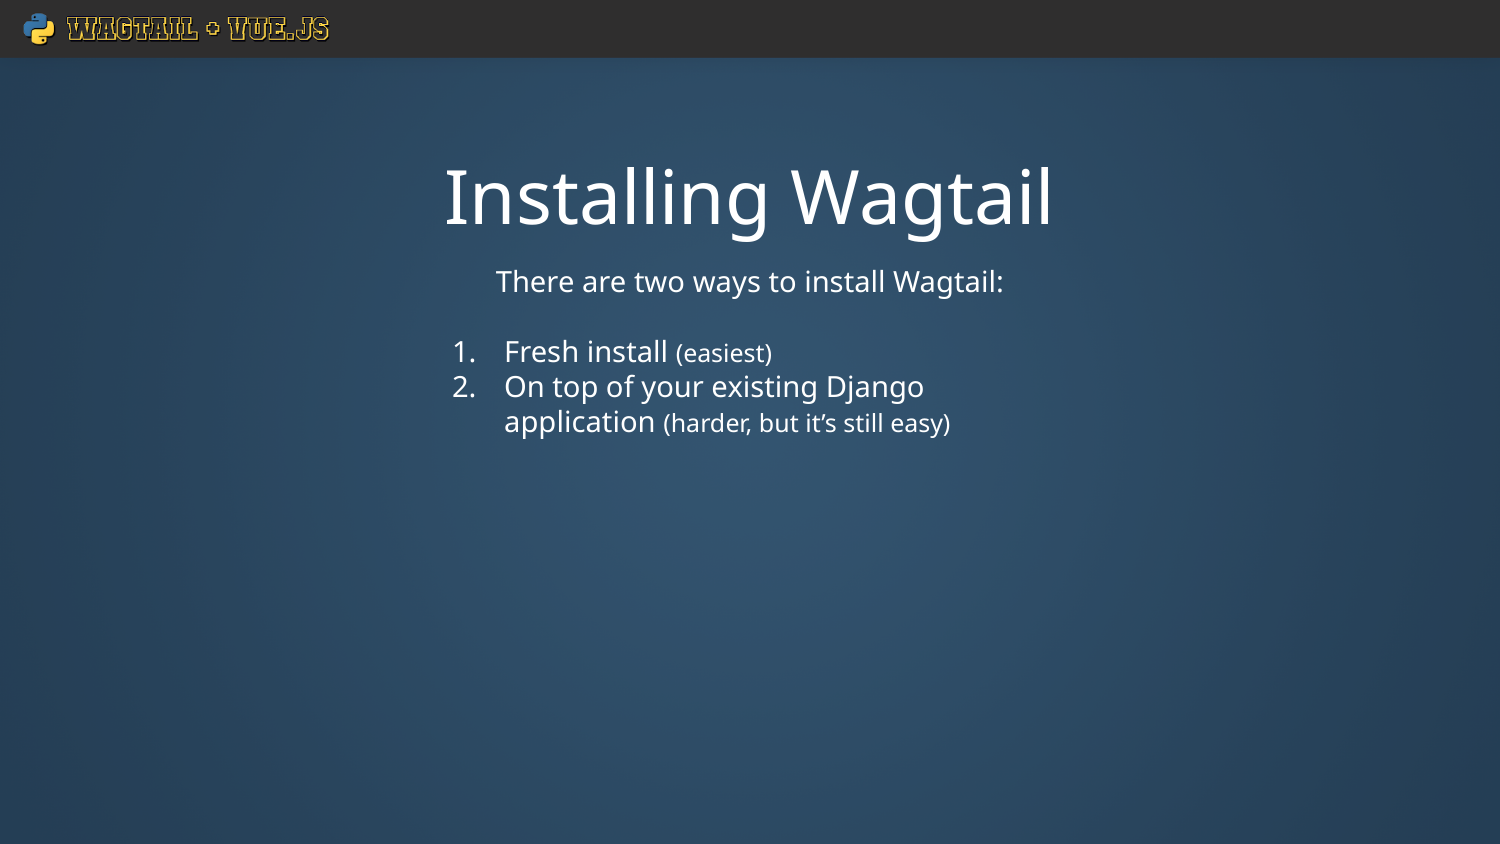

Installing Wagtail
There are two ways to install Wagtail:
Fresh install (easiest)
On top of your existing Django application (harder, but it’s still easy)